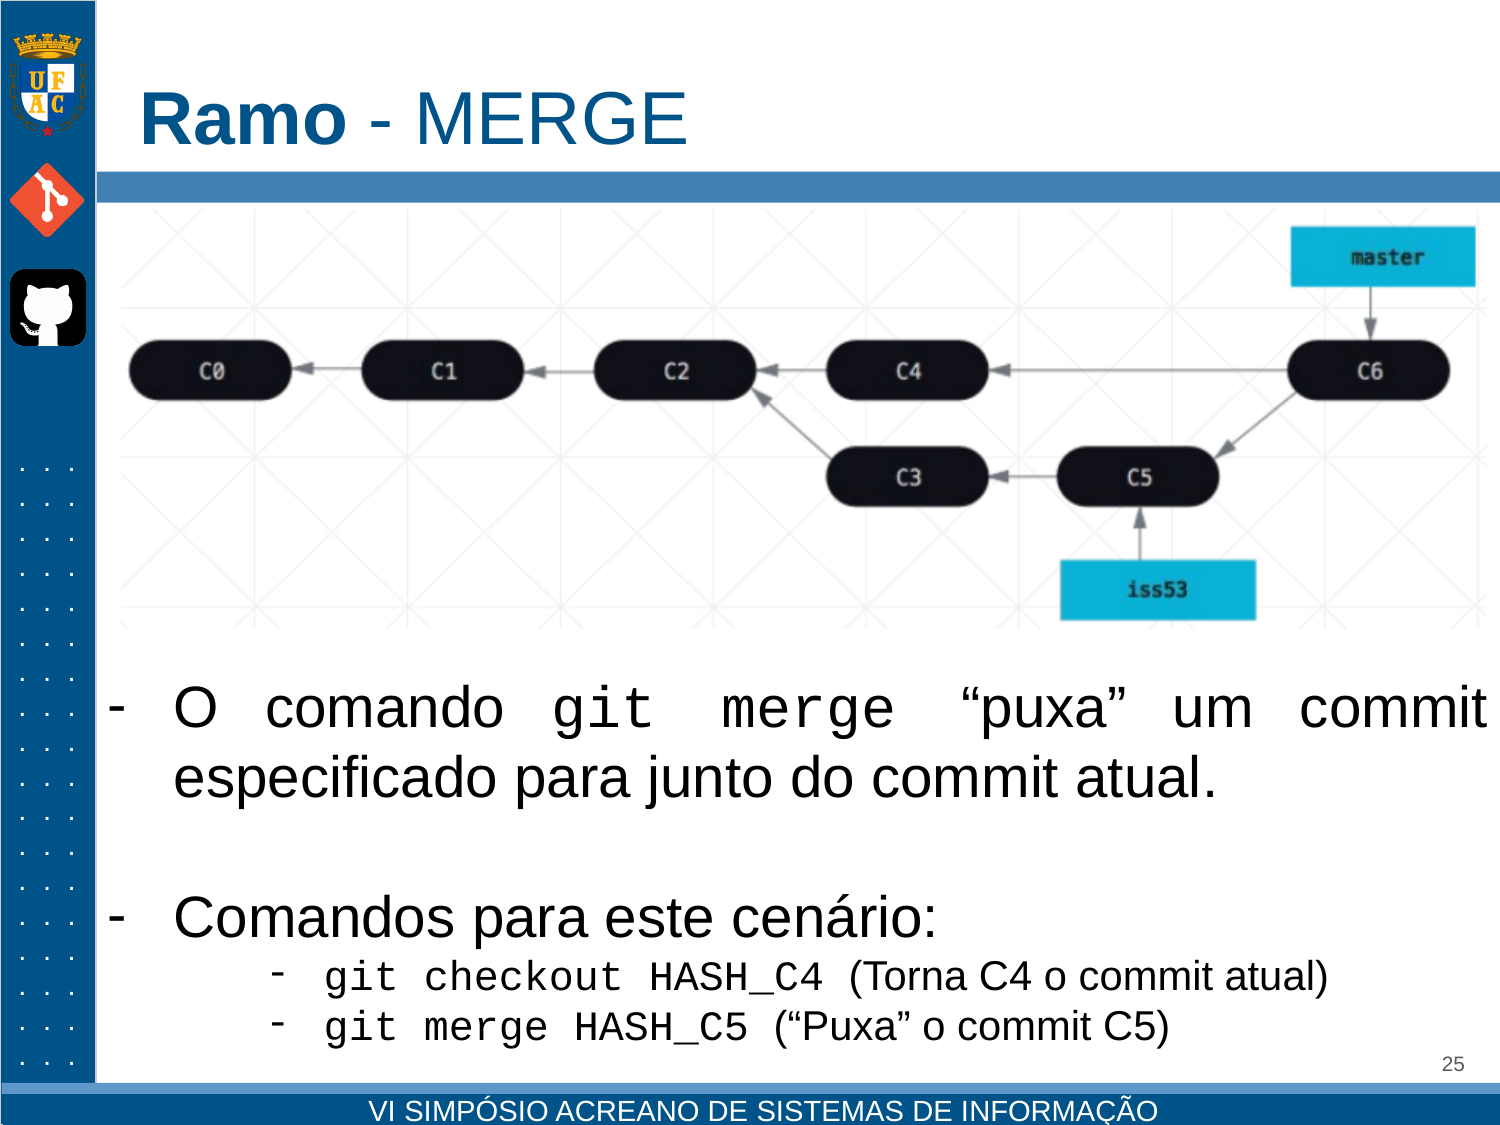

# Ramo - MERGE
. . .
. . .
. . .
. . .
. . .
. . .
. . .
. . .
. . .
. . .
. . .
. . .
. . .
. . .
. . .
. . .
. . .
. . .
O comando git merge “puxa” um commit especificado para junto do commit atual.
Comandos para este cenário:
git checkout HASH_C4 (Torna C4 o commit atual)
git merge HASH_C5 (“Puxa” o commit C5)
VI SIMPÓSIO ACREANO DE SISTEMAS DE INFORMAÇÃO